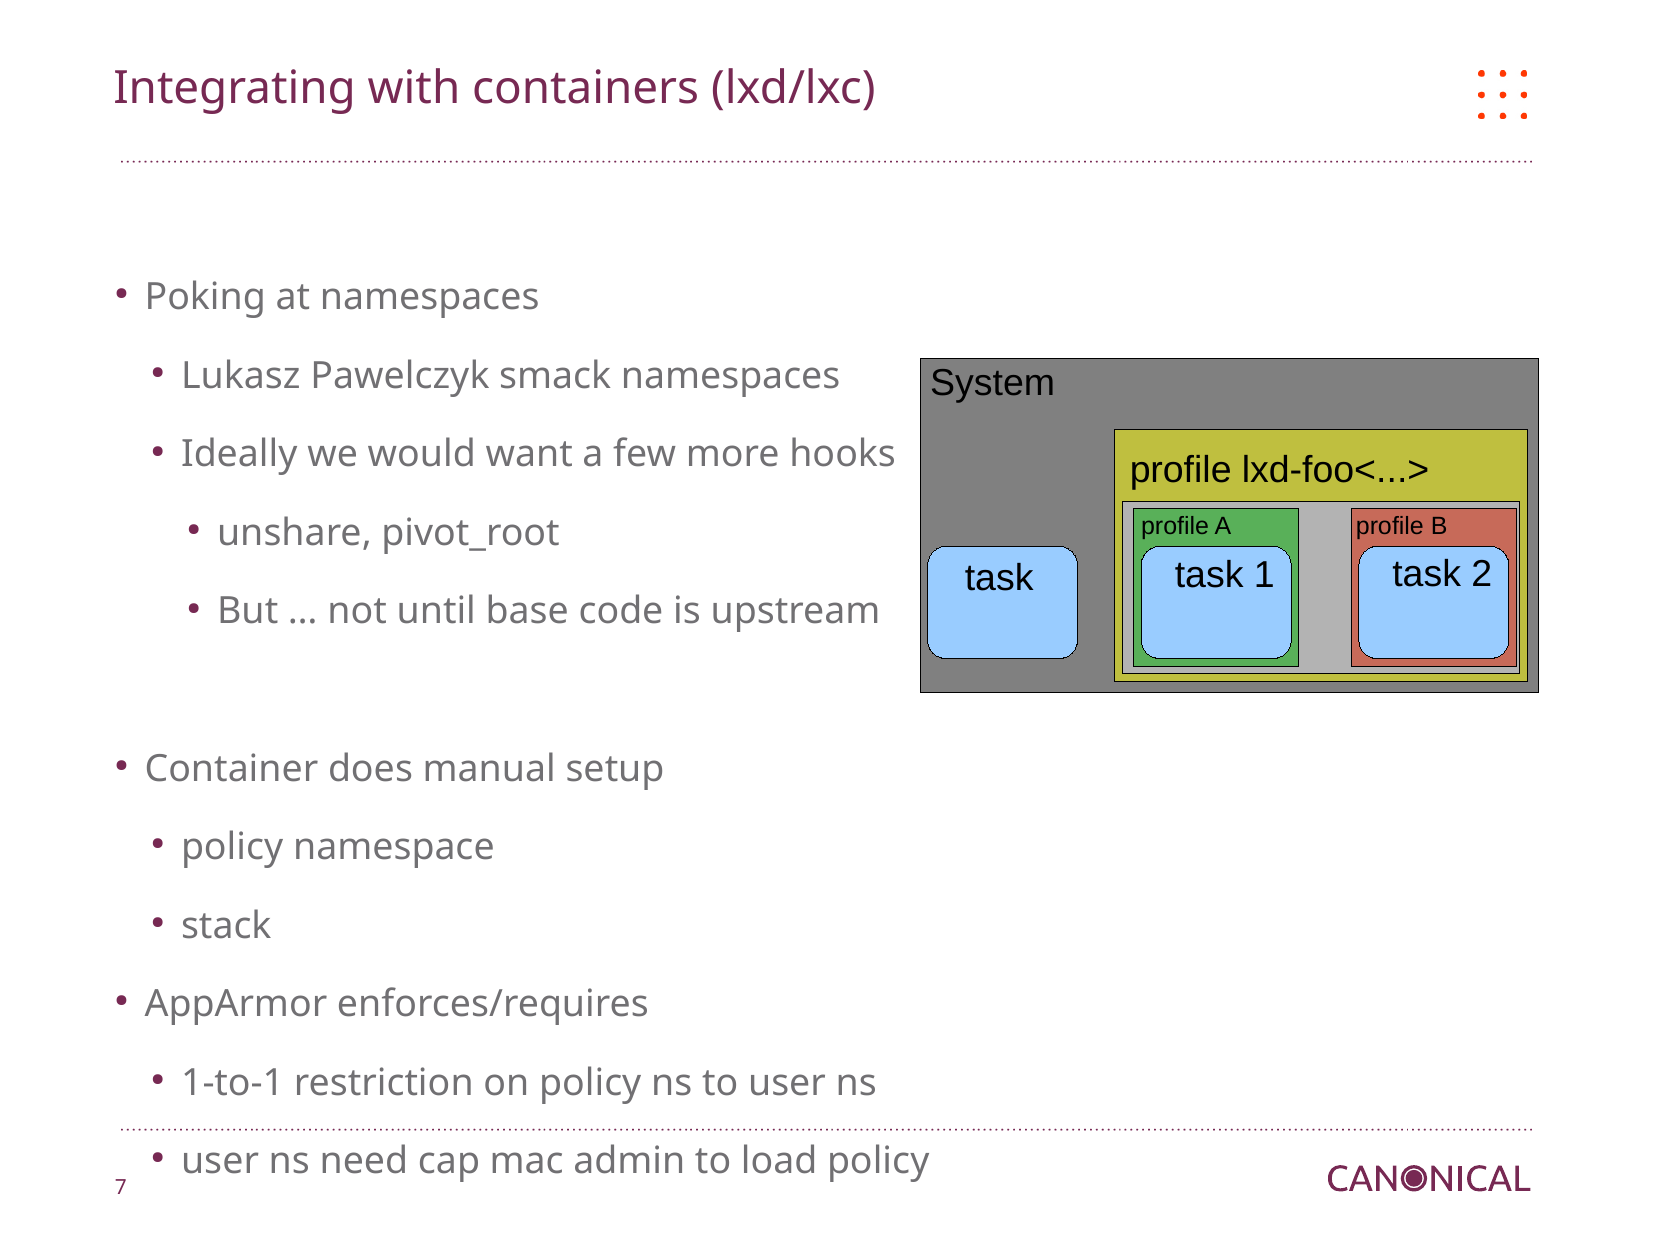

# Integrating with containers (lxd/lxc)
Poking at namespaces
Lukasz Pawelczyk smack namespaces
Ideally we would want a few more hooks
unshare, pivot_root
But … not until base code is upstream
Container does manual setup
policy namespace
stack
AppArmor enforces/requires
1-to-1 restriction on policy ns to user ns
user ns need cap mac admin to load policy
System
profile lxd-foo<...>
profile A
profile B
task 2
task
task 1